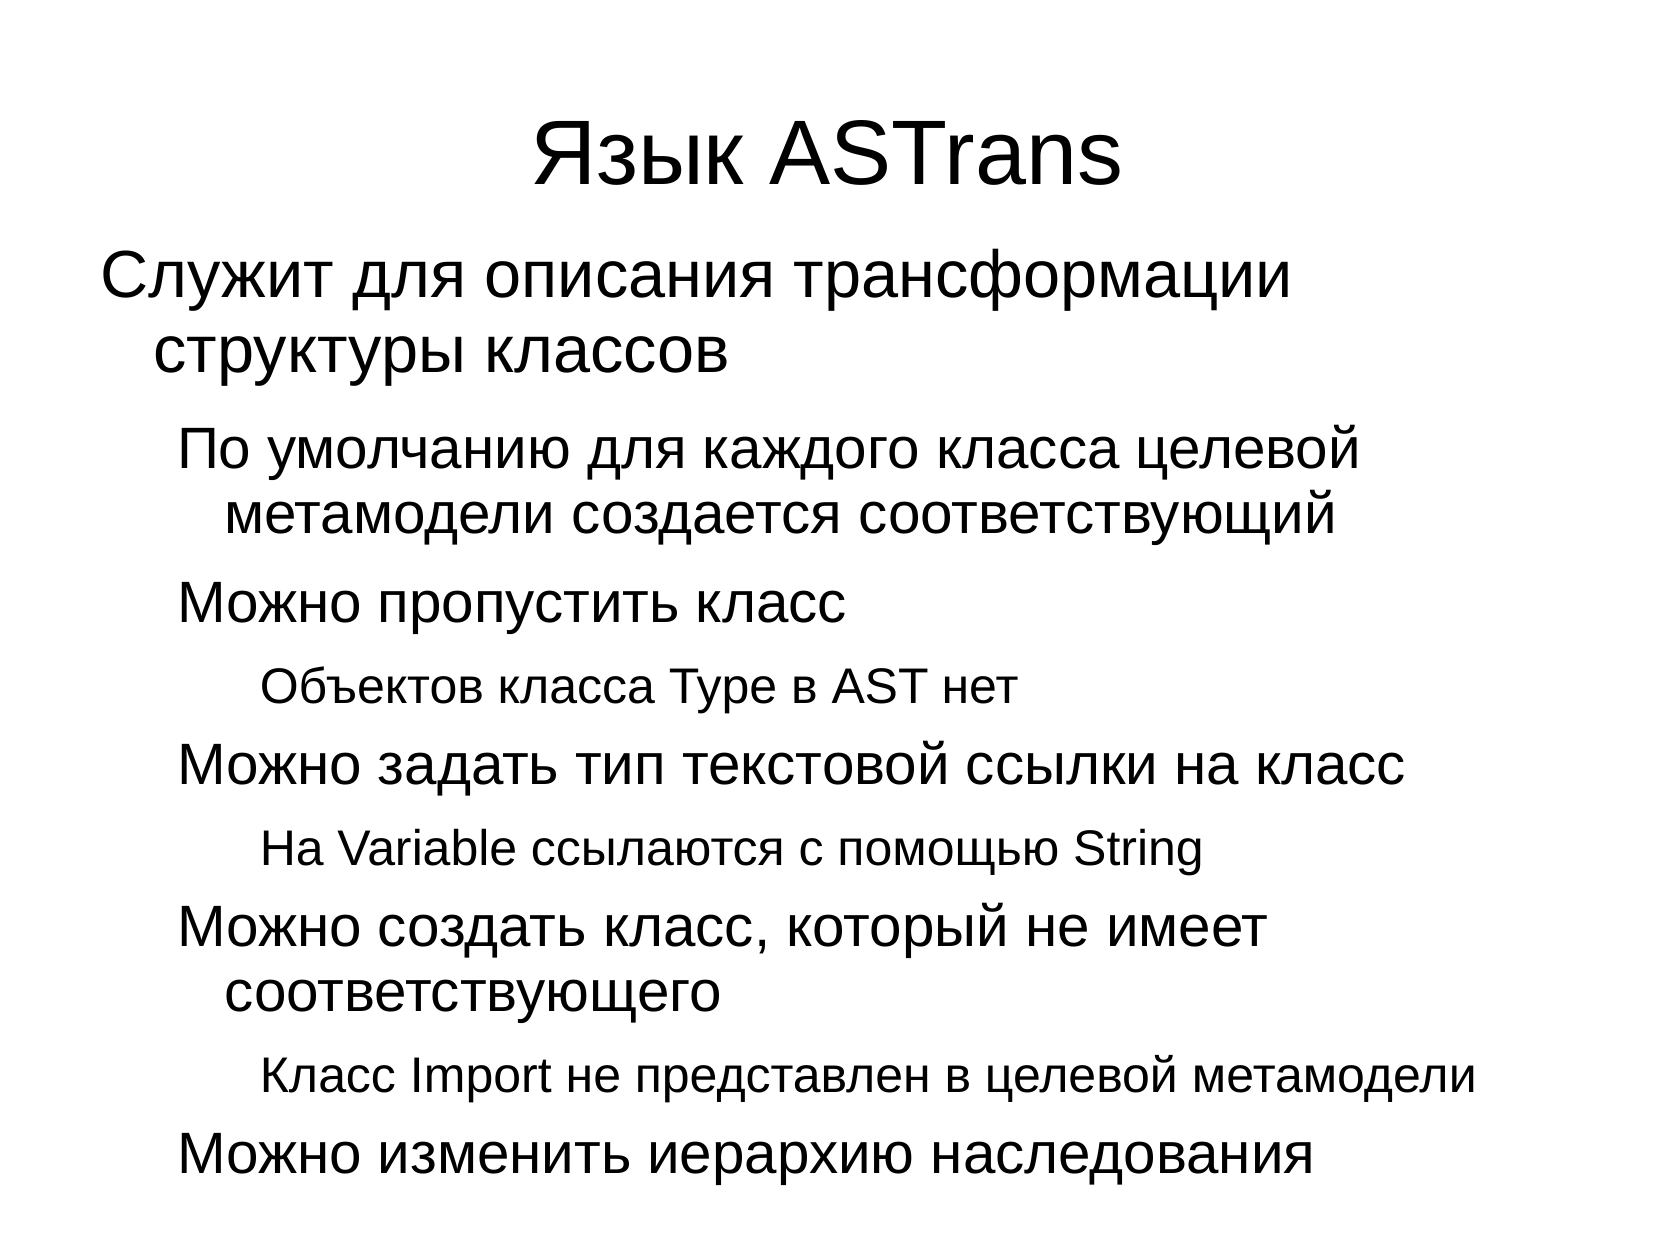

# Язык ASTrans
Служит для описания трансформации структуры классов
По умолчанию для каждого класса целевой метамодели создается соответствующий
Можно пропустить класс
Объектов класса Type в AST нет
Можно задать тип текстовой ссылки на класс
На Variable ссылаются с помощью String
Можно создать класс, который не имеет соответствующего
Класс Import не представлен в целевой метамодели
Можно изменить иерархию наследования